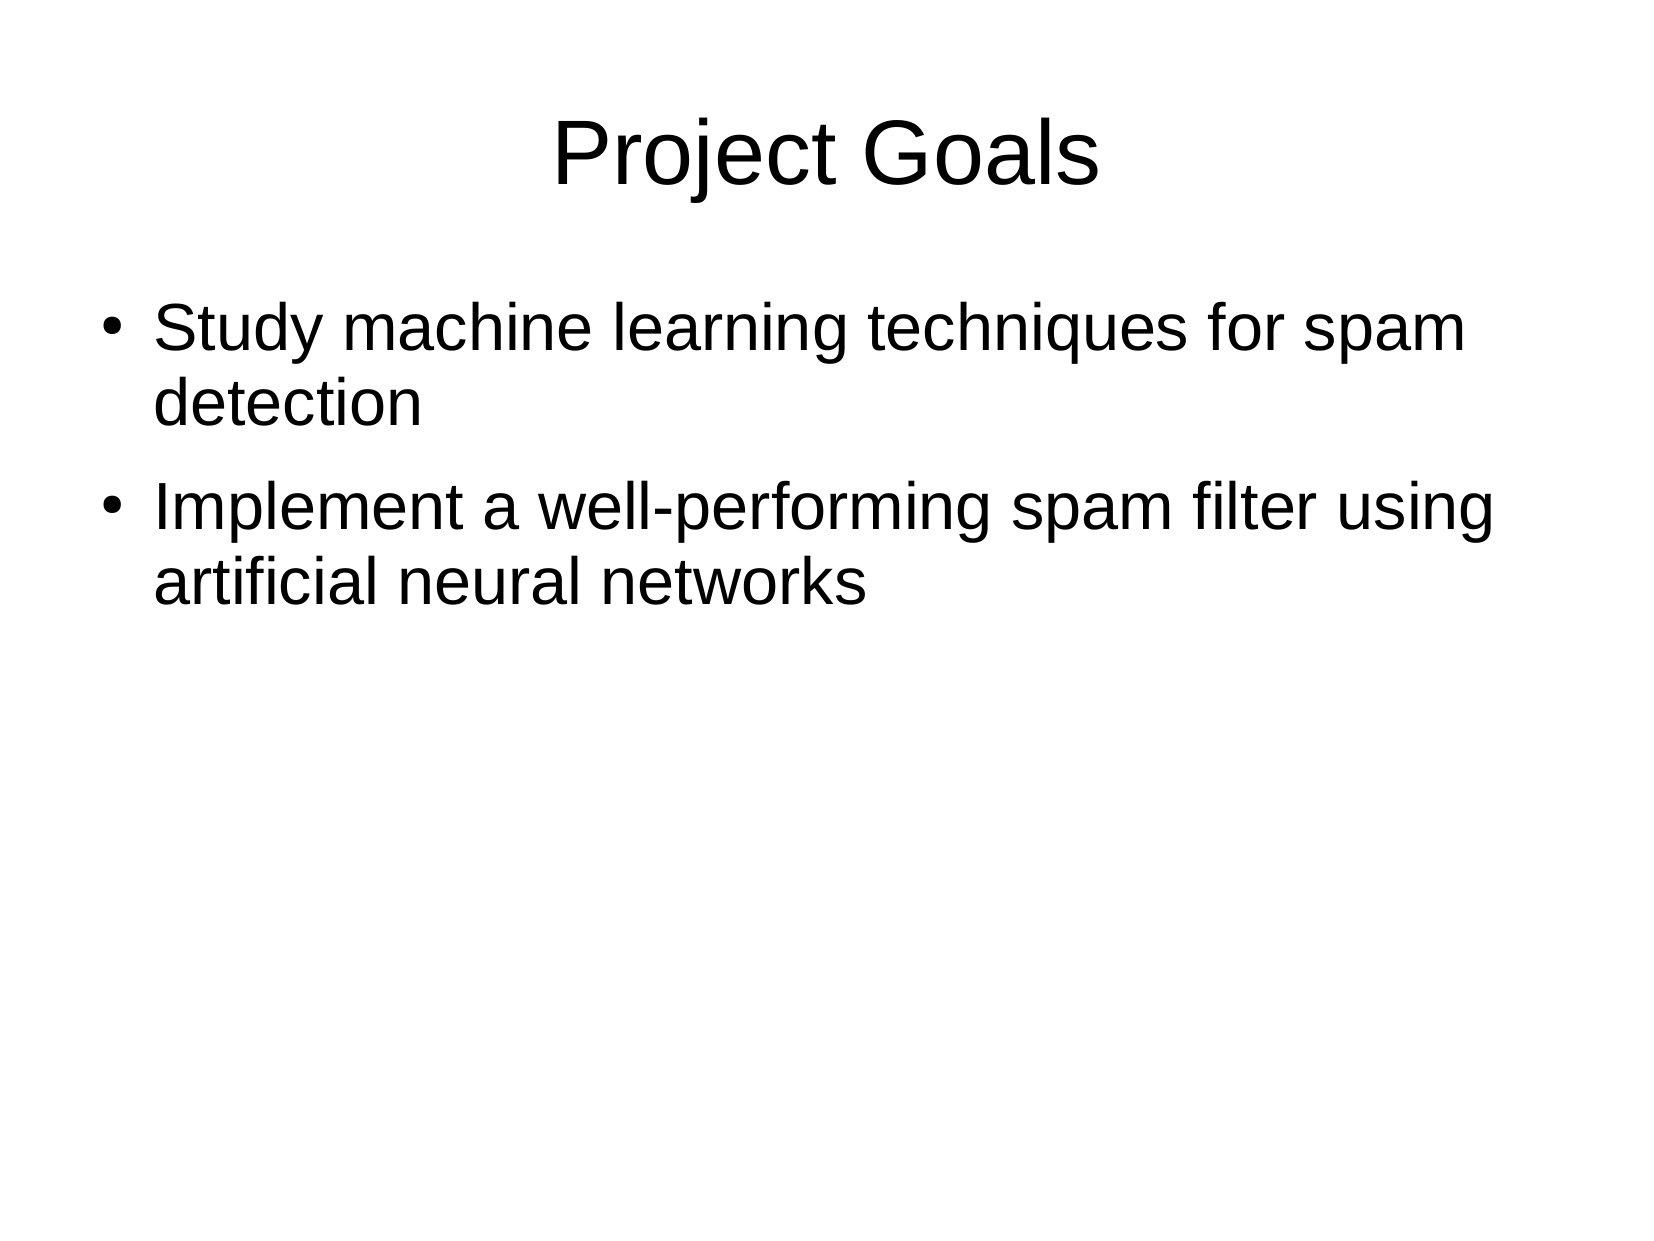

# Project Goals
Study machine learning techniques for spam detection
Implement a well-performing spam filter using artificial neural networks